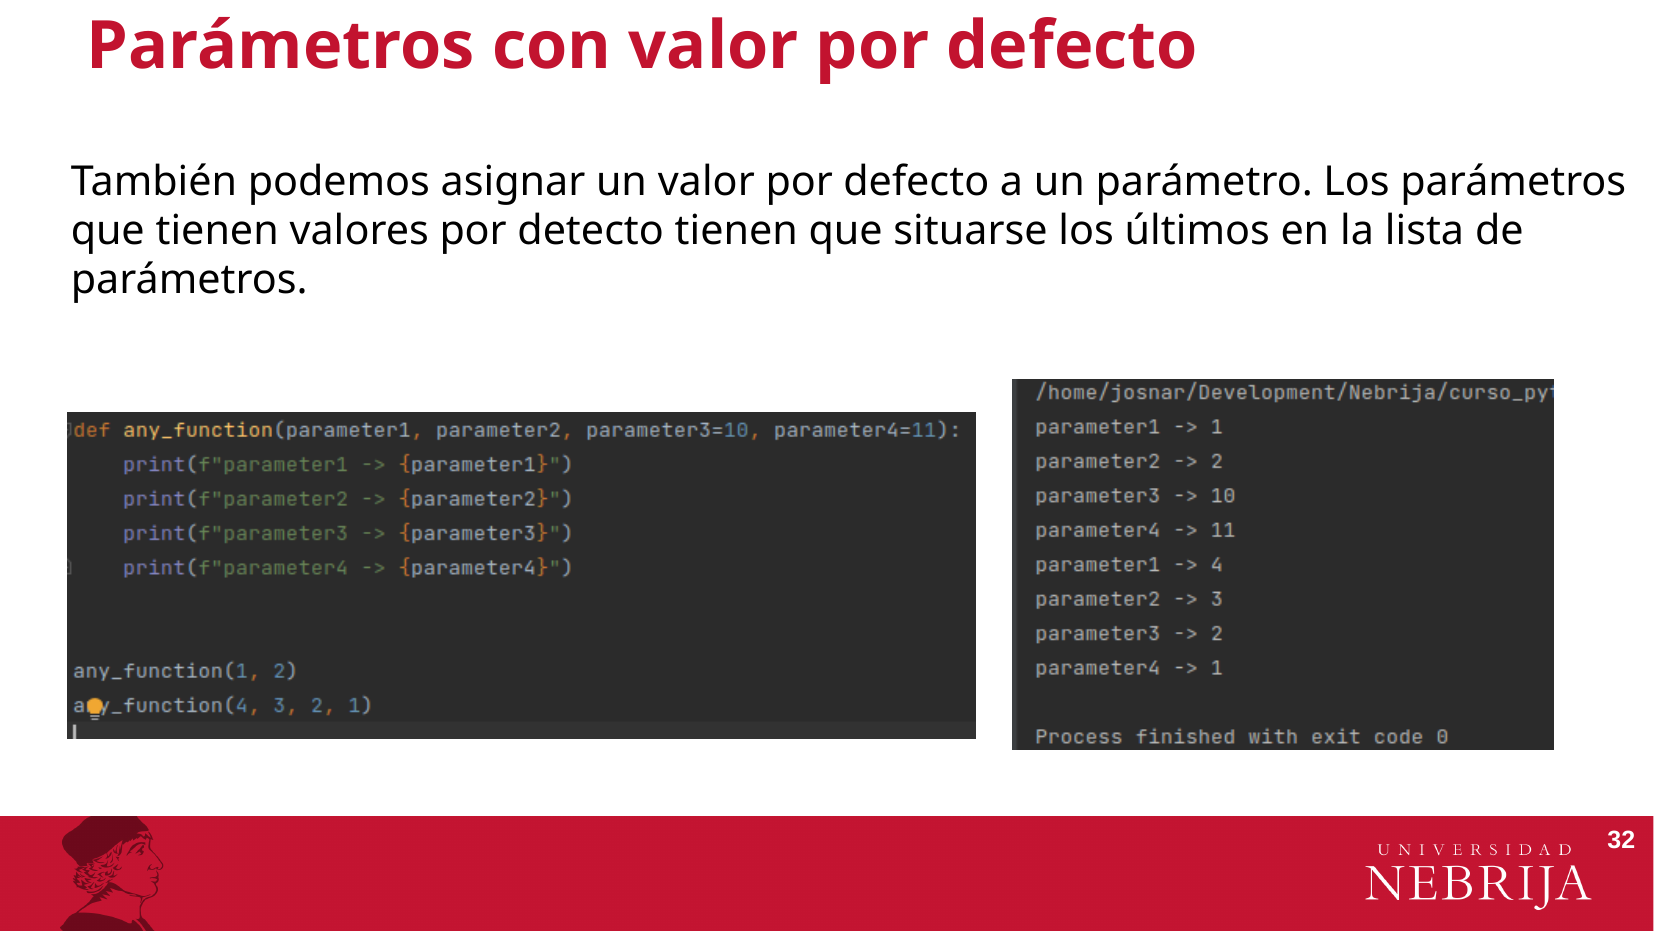

Parámetros con valor por defecto
# También podemos asignar un valor por defecto a un parámetro. Los parámetros que tienen valores por detecto tienen que situarse los últimos en la lista de parámetros.